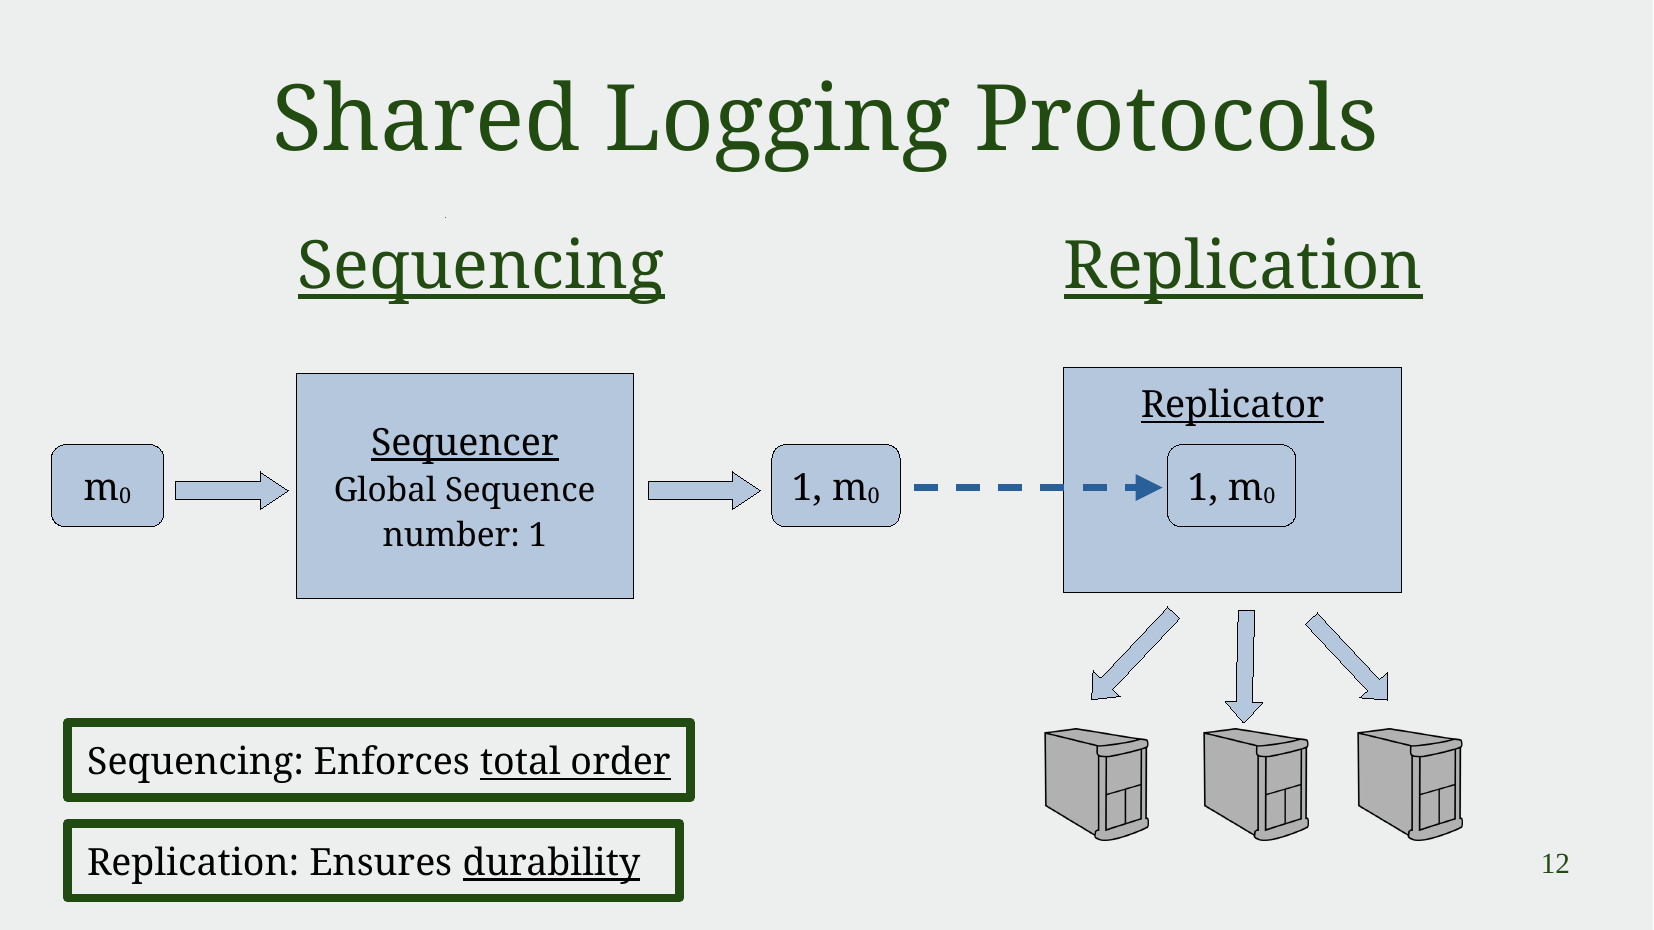

# Shared Logging Protocols
Sequencing
Replication
Replicator
Sequencer
Global Sequence number: 1
m0
1, m0
1, m0
Sequencing: Enforces total order
Replication: Ensures durability
12